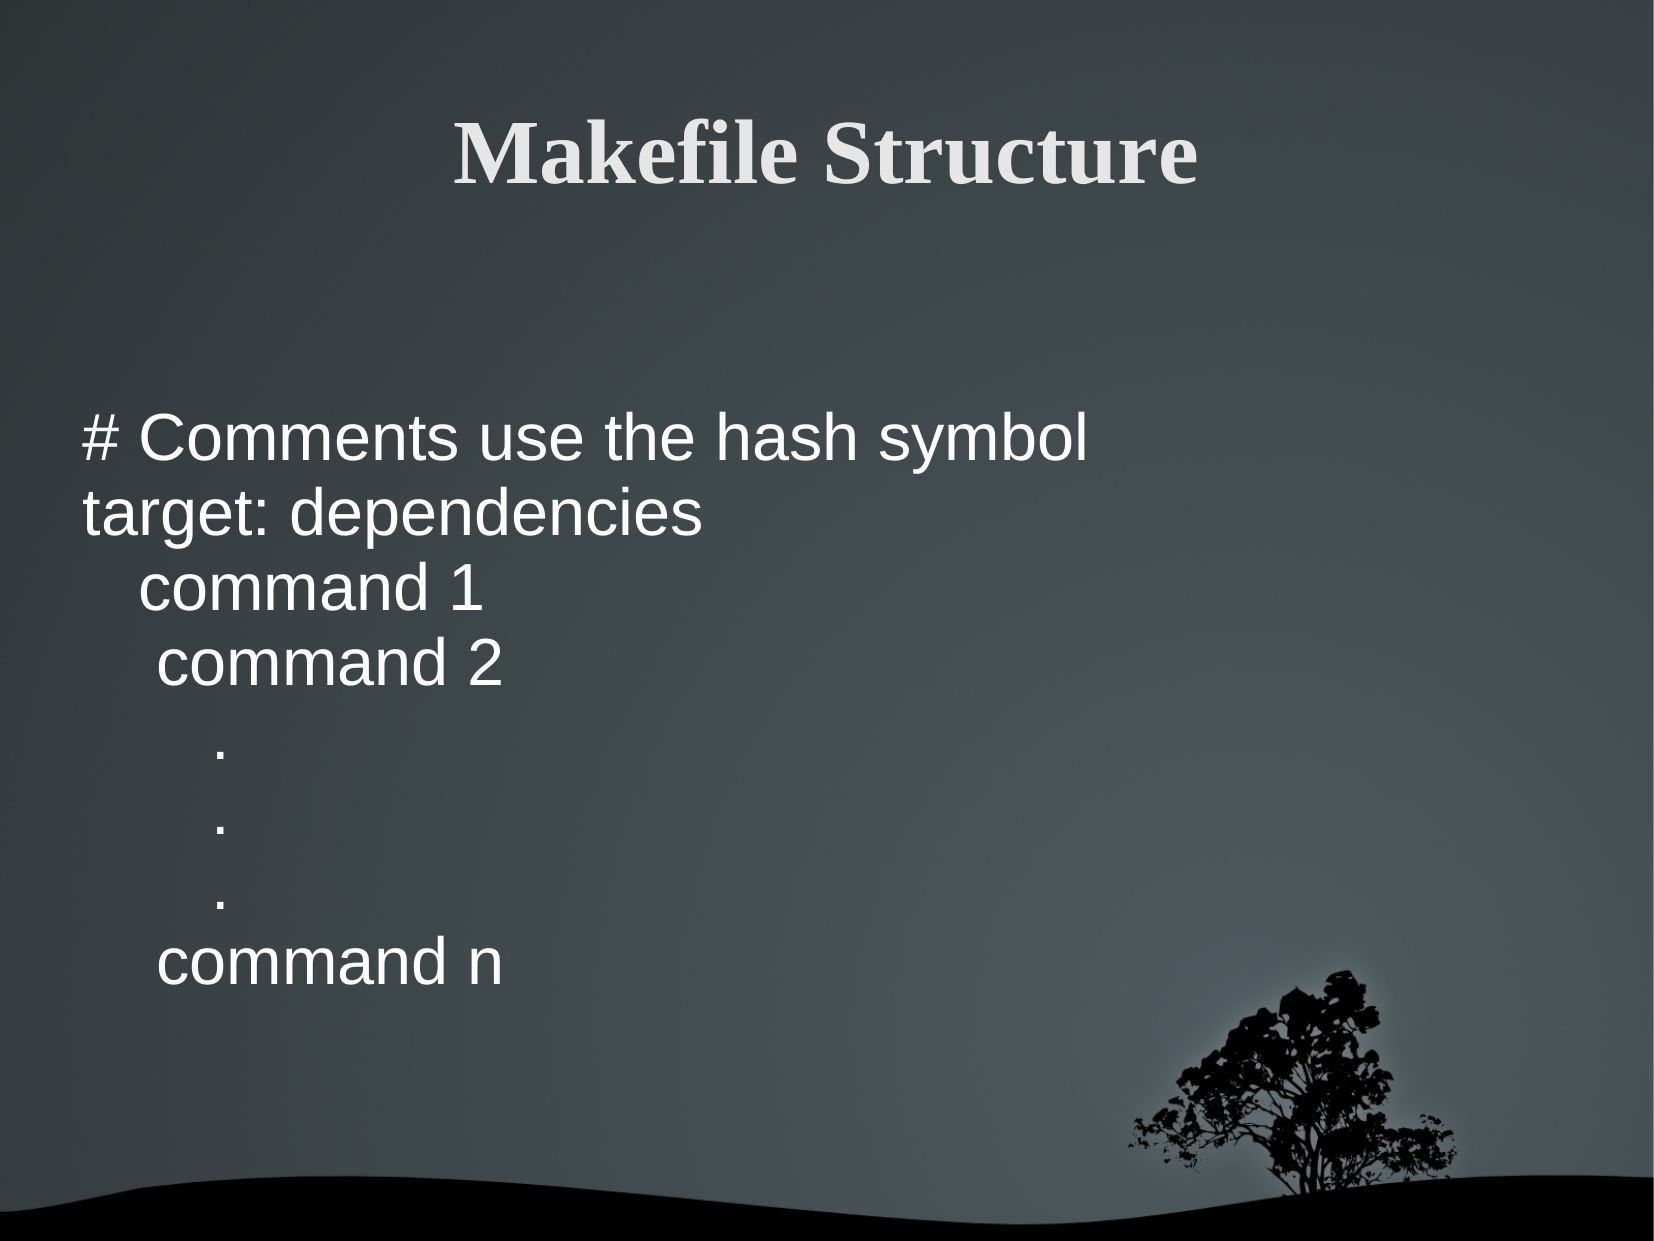

# Makefile Structure
# Comments use the hash symbol
target: dependencies
 command 1
	command 2
 .
 .
 .
	command n